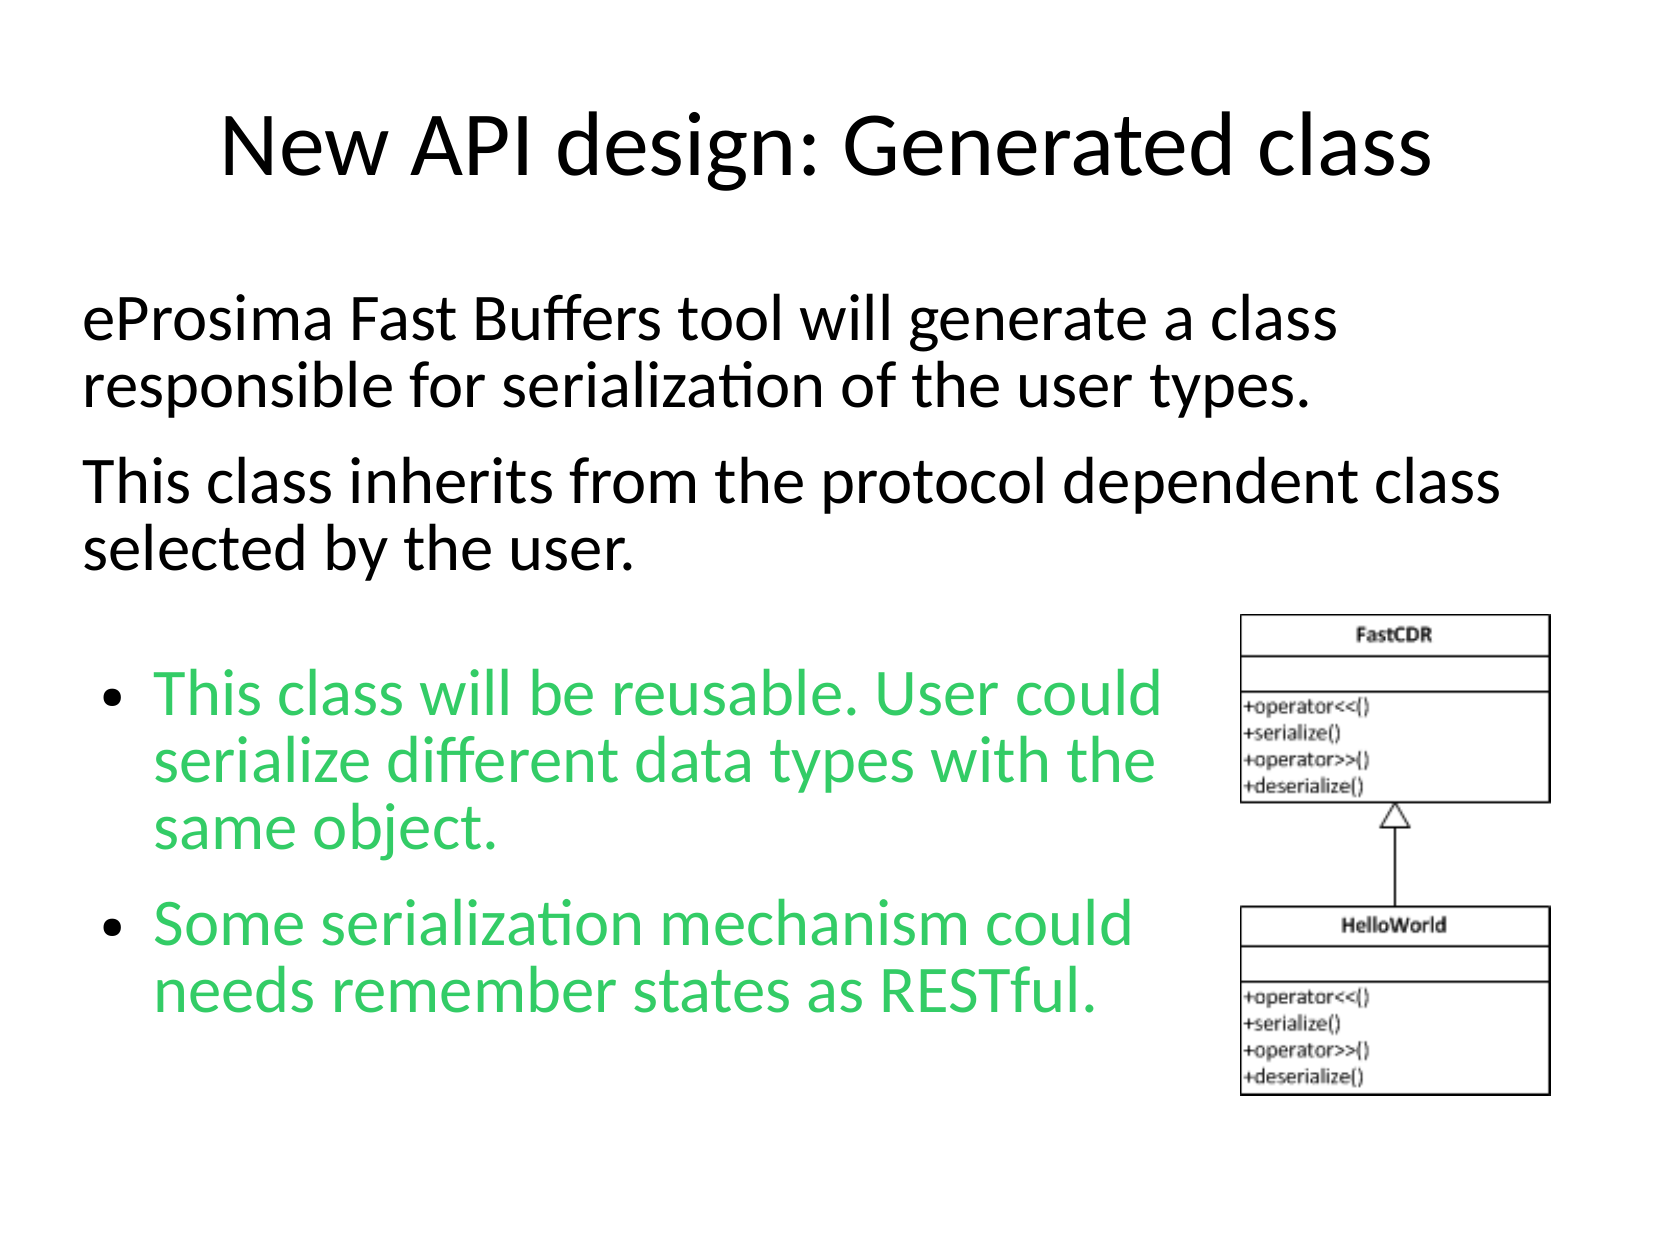

# New API design: Generated class
eProsima Fast Buffers tool will generate a class responsible for serialization of the user types.
This class inherits from the protocol dependent class selected by the user.
This class will be reusable. User could serialize different data types with the same object.
Some serialization mechanism could needs remember states as RESTful.